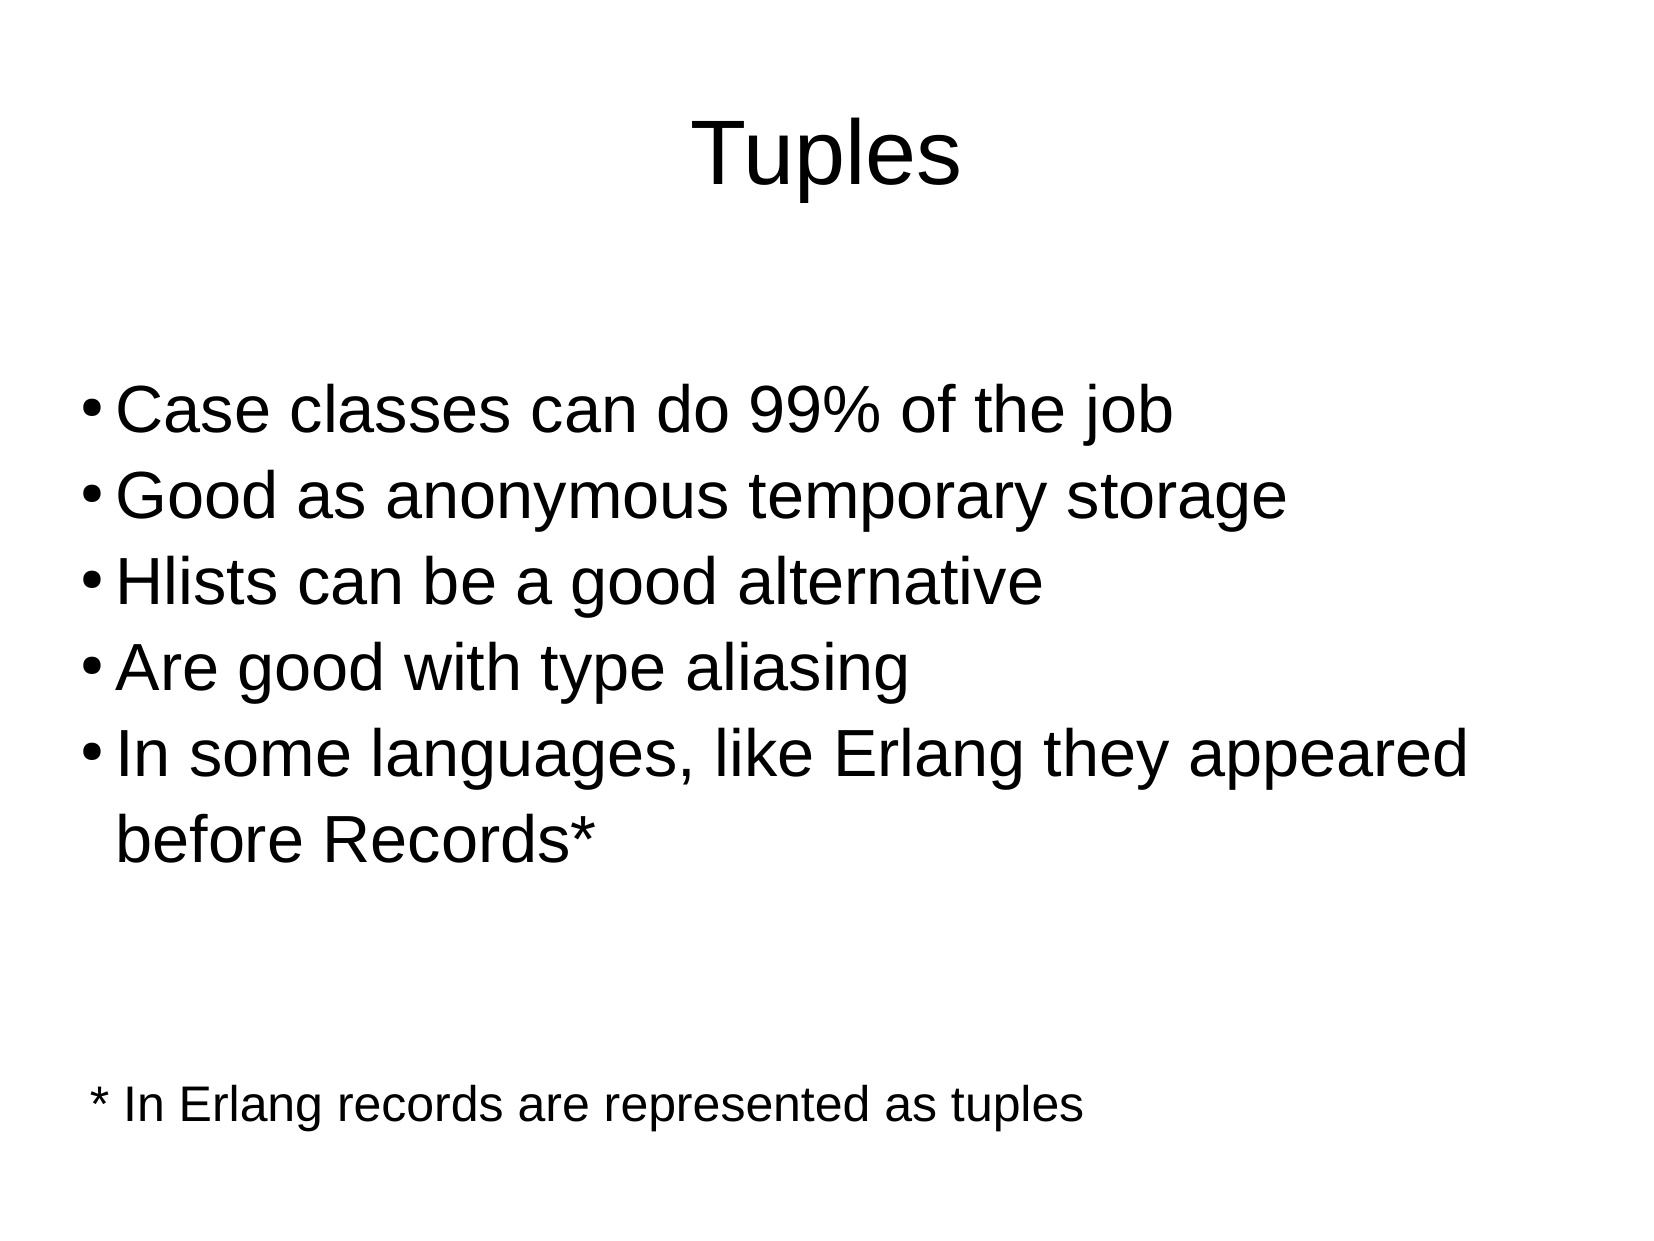

# Tuples
Case classes can do 99% of the job
Good as anonymous temporary storage
Hlists can be a good alternative
Are good with type aliasing
In some languages, like Erlang they appeared before Records*
* In Erlang records are represented as tuples